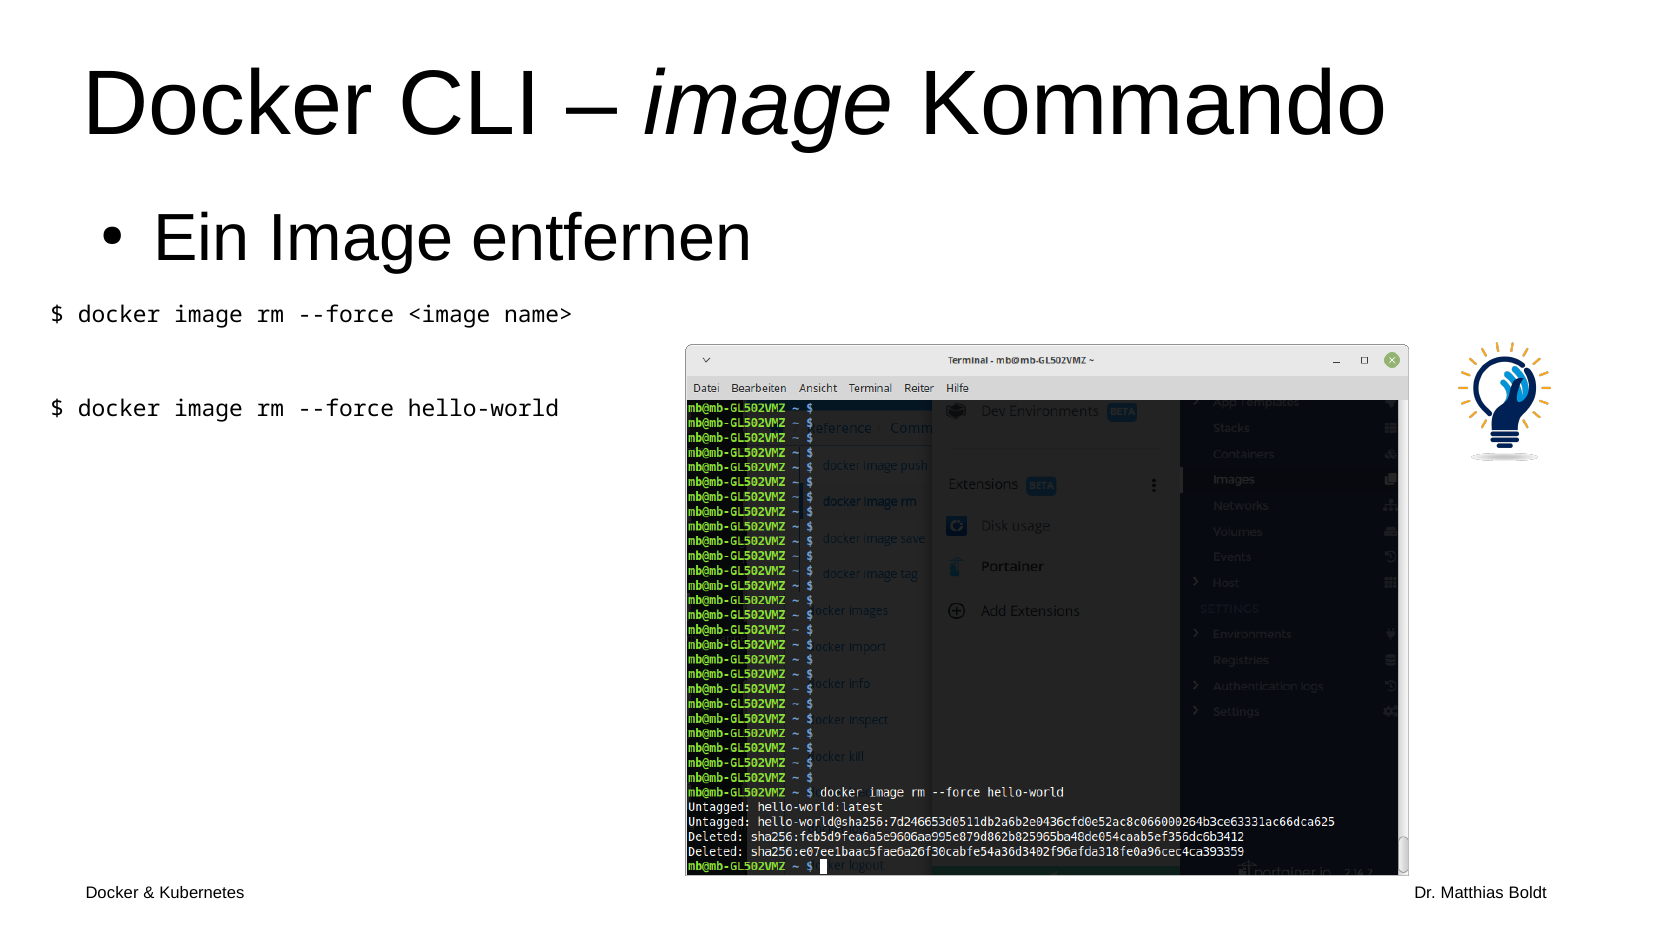

# Docker CLI – image Kommando
Ein Image entfernen
$ docker image rm --force <image name>
$ docker image rm --force hello-world
Docker & Kubernetes																Dr. Matthias Boldt